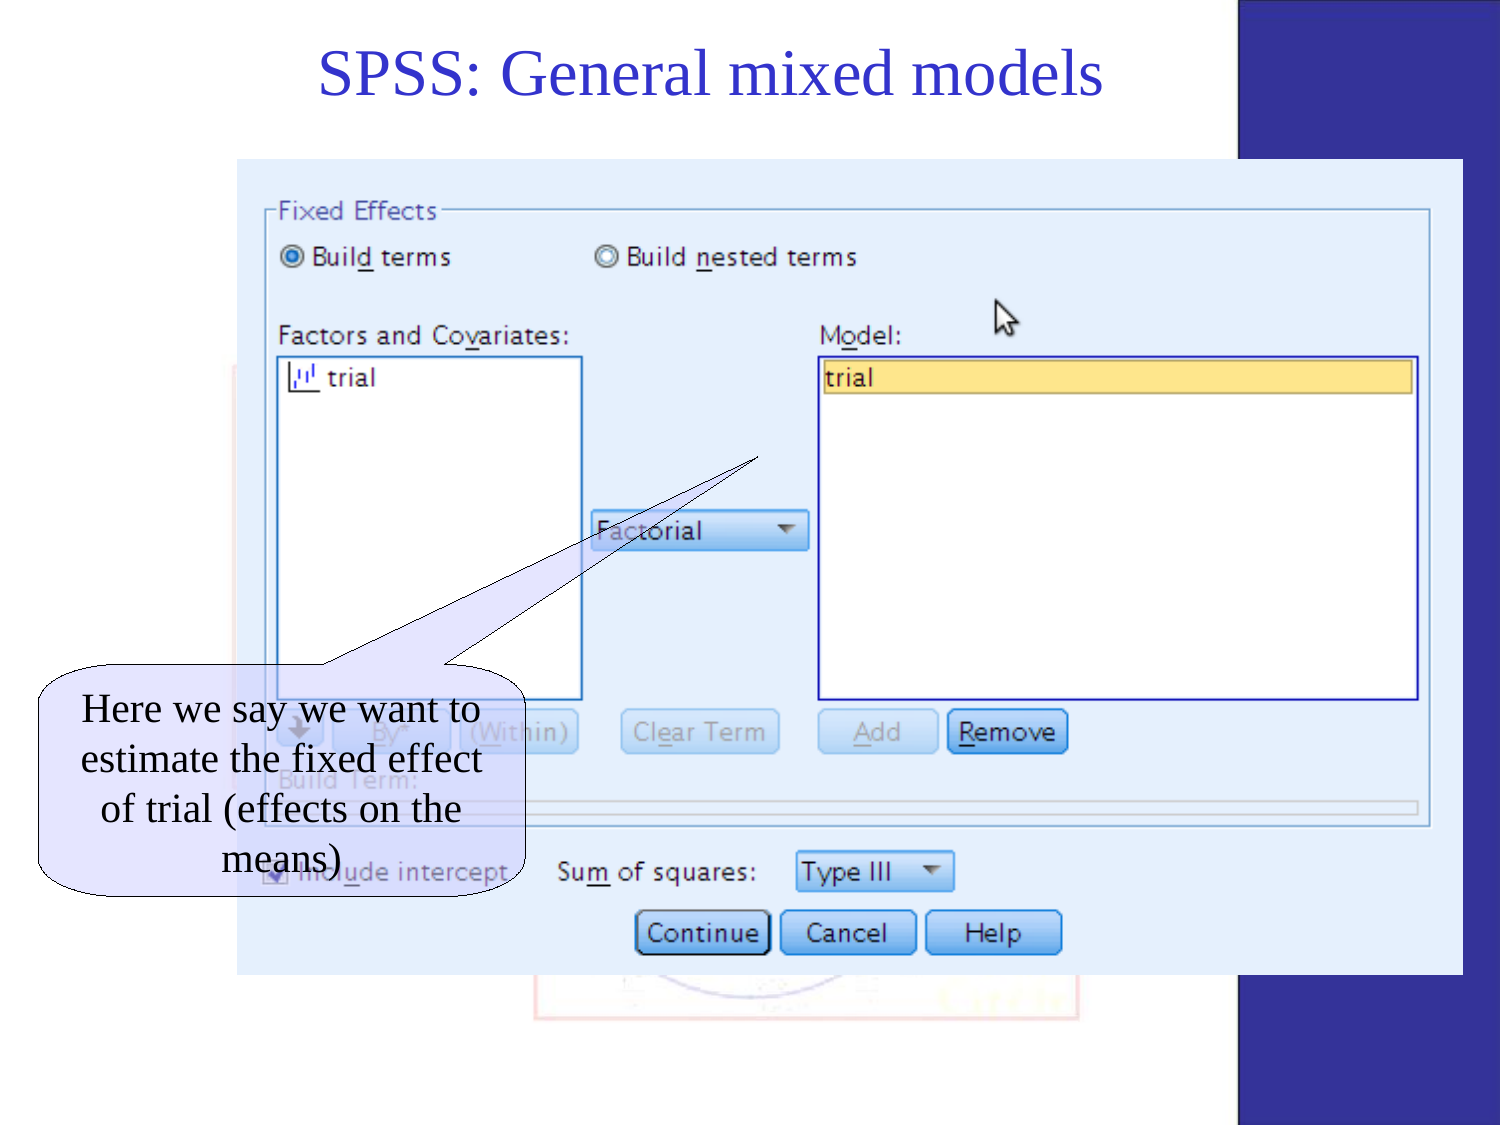

# SPSS: General mixed models
Here we say we want to estimate the fixed effect of trial (effects on the means)